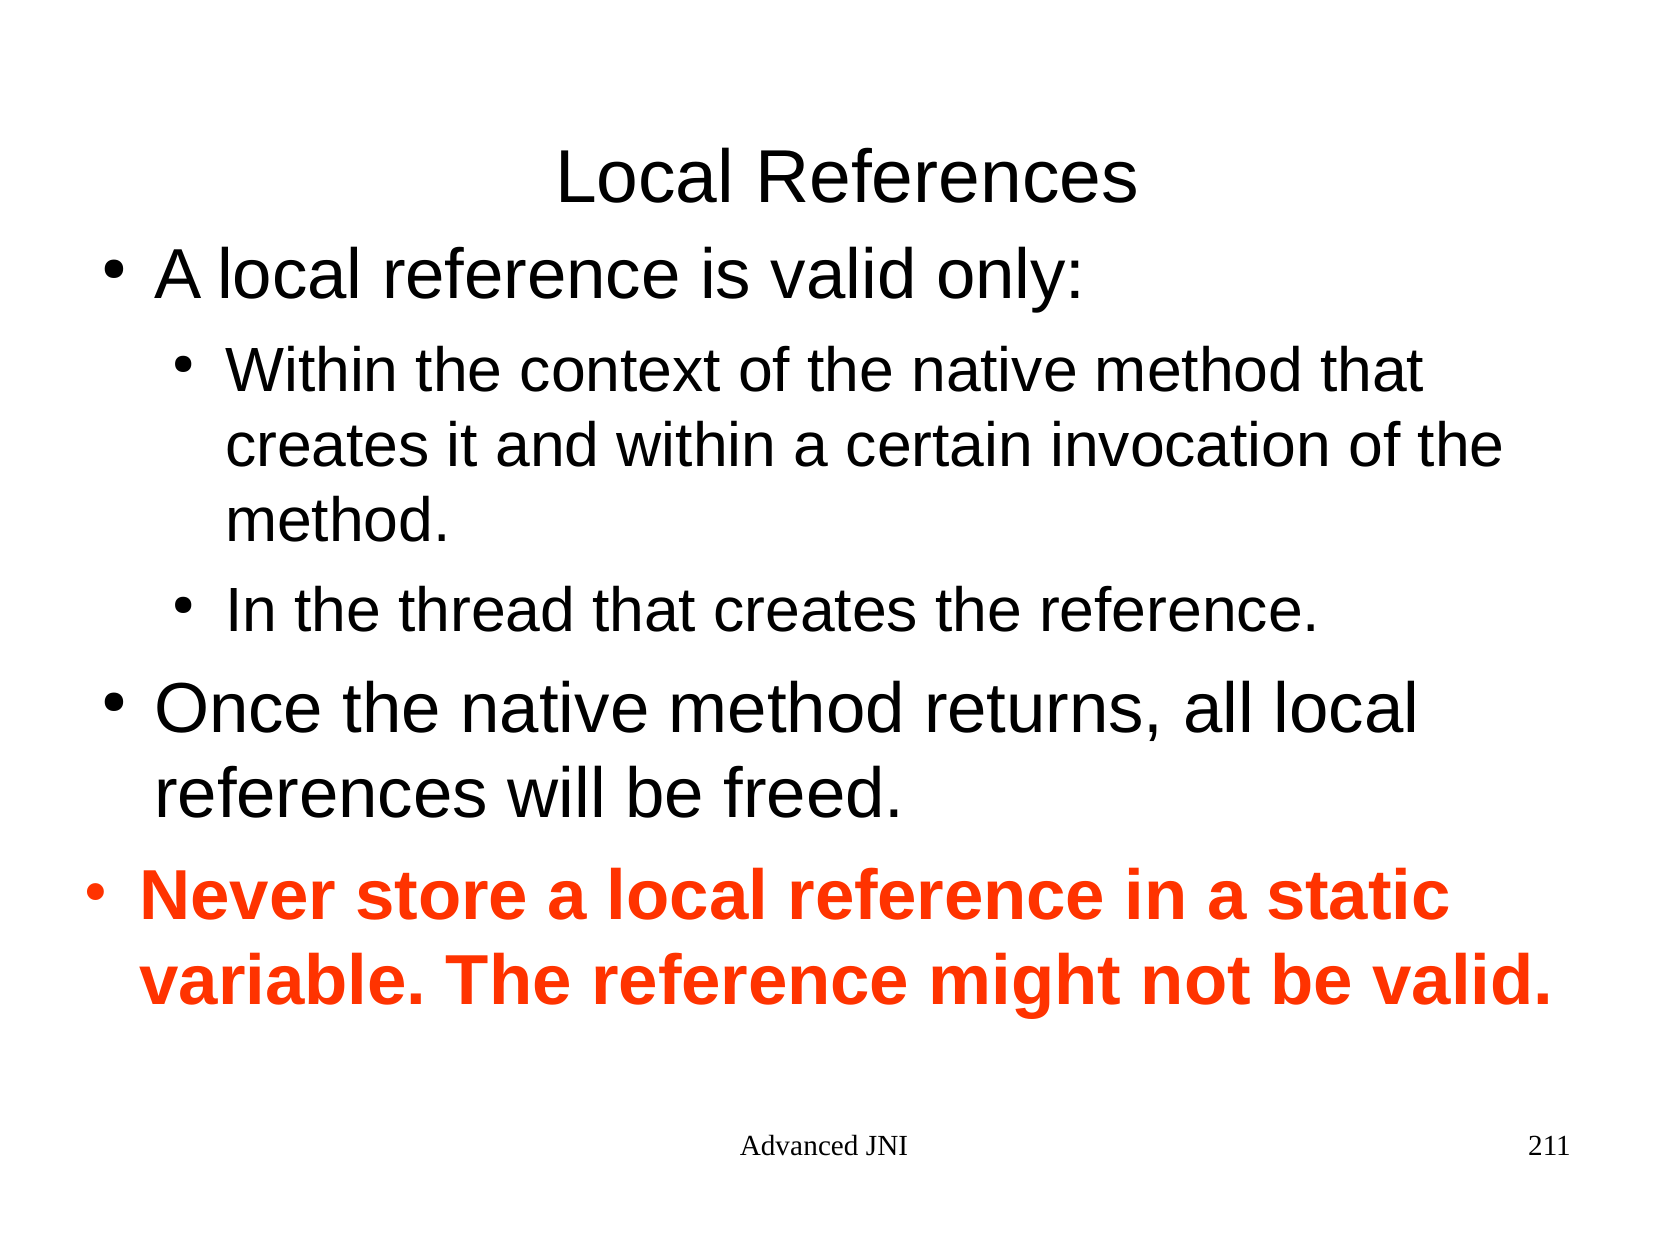

# Local References
A local reference is valid only:
Within the context of the native method that creates it and within a certain invocation of the method.
In the thread that creates the reference.
Once the native method returns, all local references will be freed.
Never store a local reference in a static variable. The reference might not be valid.
Advanced JNI
211